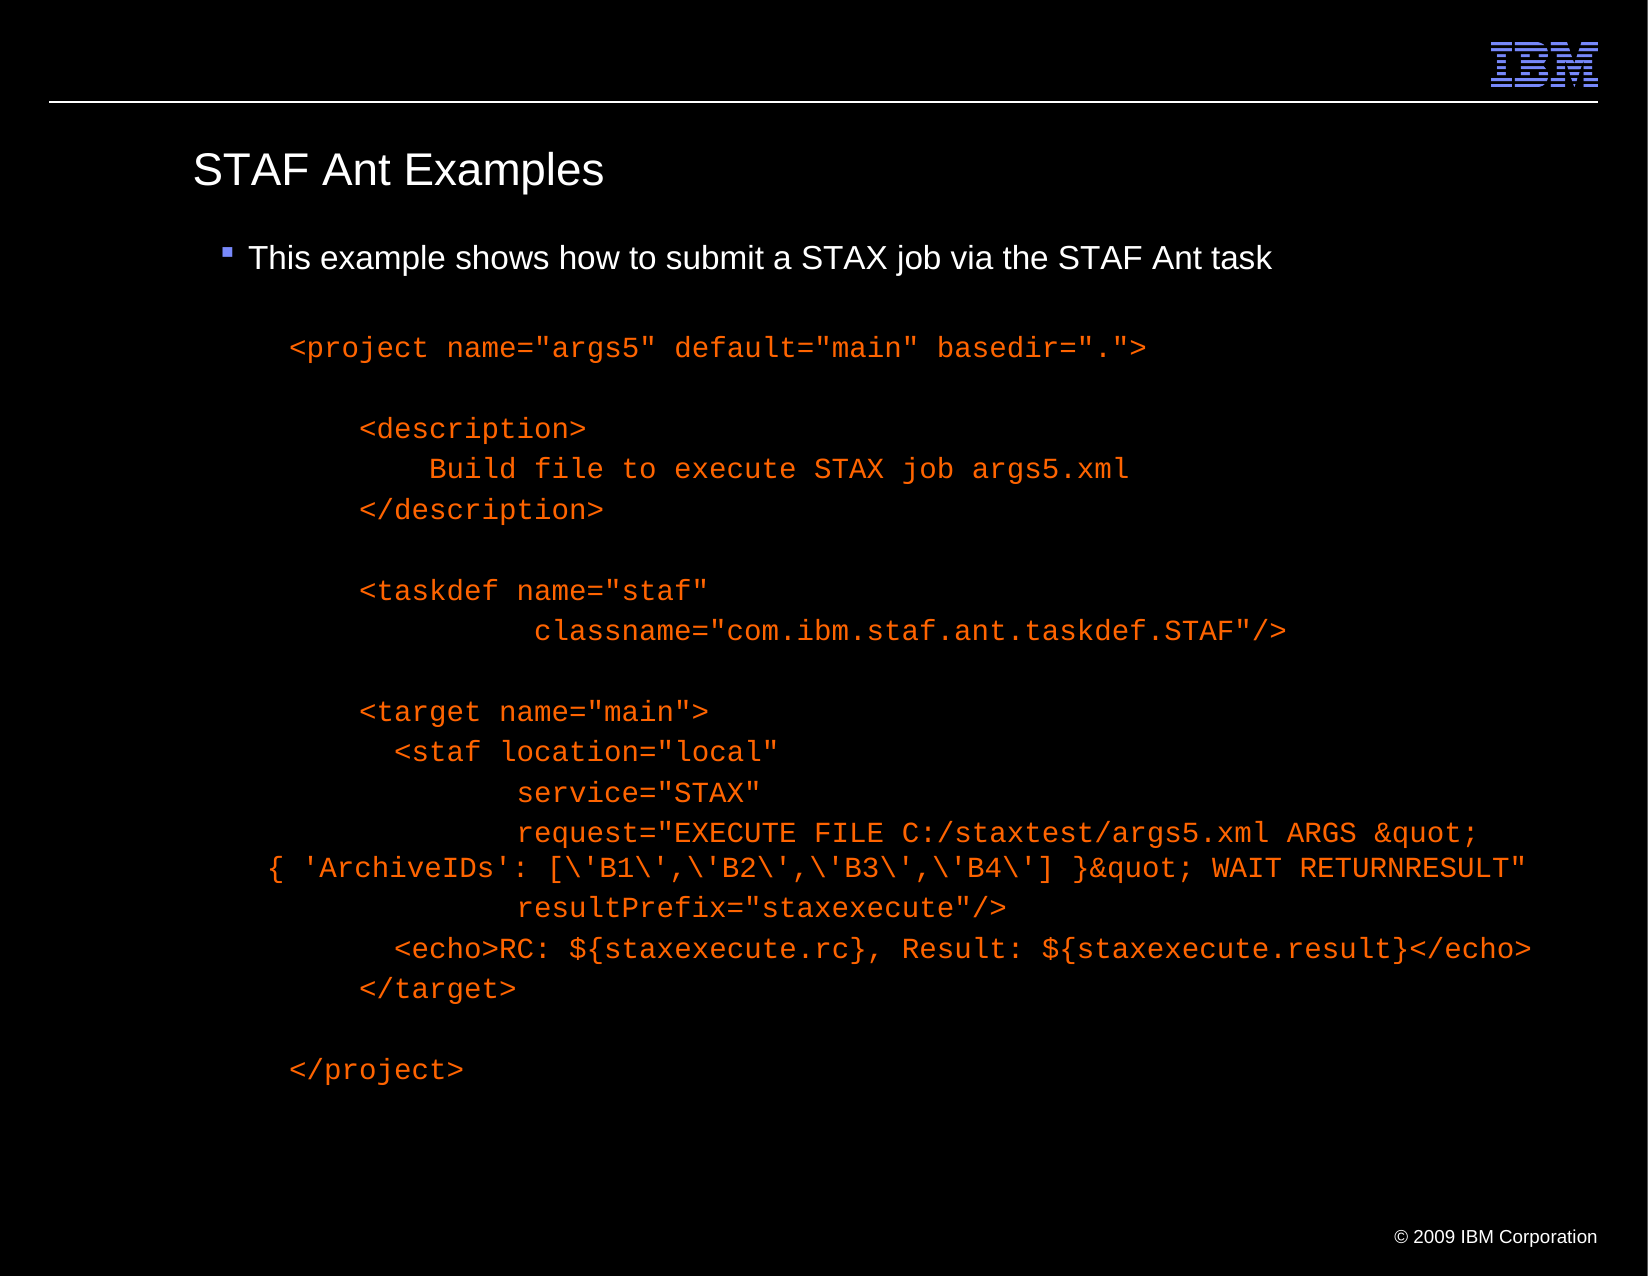

# STAF Ant Examples
This example shows how to submit a STAX job via the STAF Ant task
<project name="args5" default="main" basedir=".">
 <description>
 Build file to execute STAX job args5.xml
 </description>
 <taskdef name="staf"
 classname="com.ibm.staf.ant.taskdef.STAF"/>
 <target name="main">
 <staf location="local"
 service="STAX"
 request="EXECUTE FILE C:/staxtest/args5.xml ARGS &quot;{ 'ArchiveIDs': [\'B1\',\'B2\',\'B3\',\'B4\'] }&quot; WAIT RETURNRESULT"
 resultPrefix="staxexecute"/>
 <echo>RC: ${staxexecute.rc}, Result: ${staxexecute.result}</echo>
 </target>
</project>